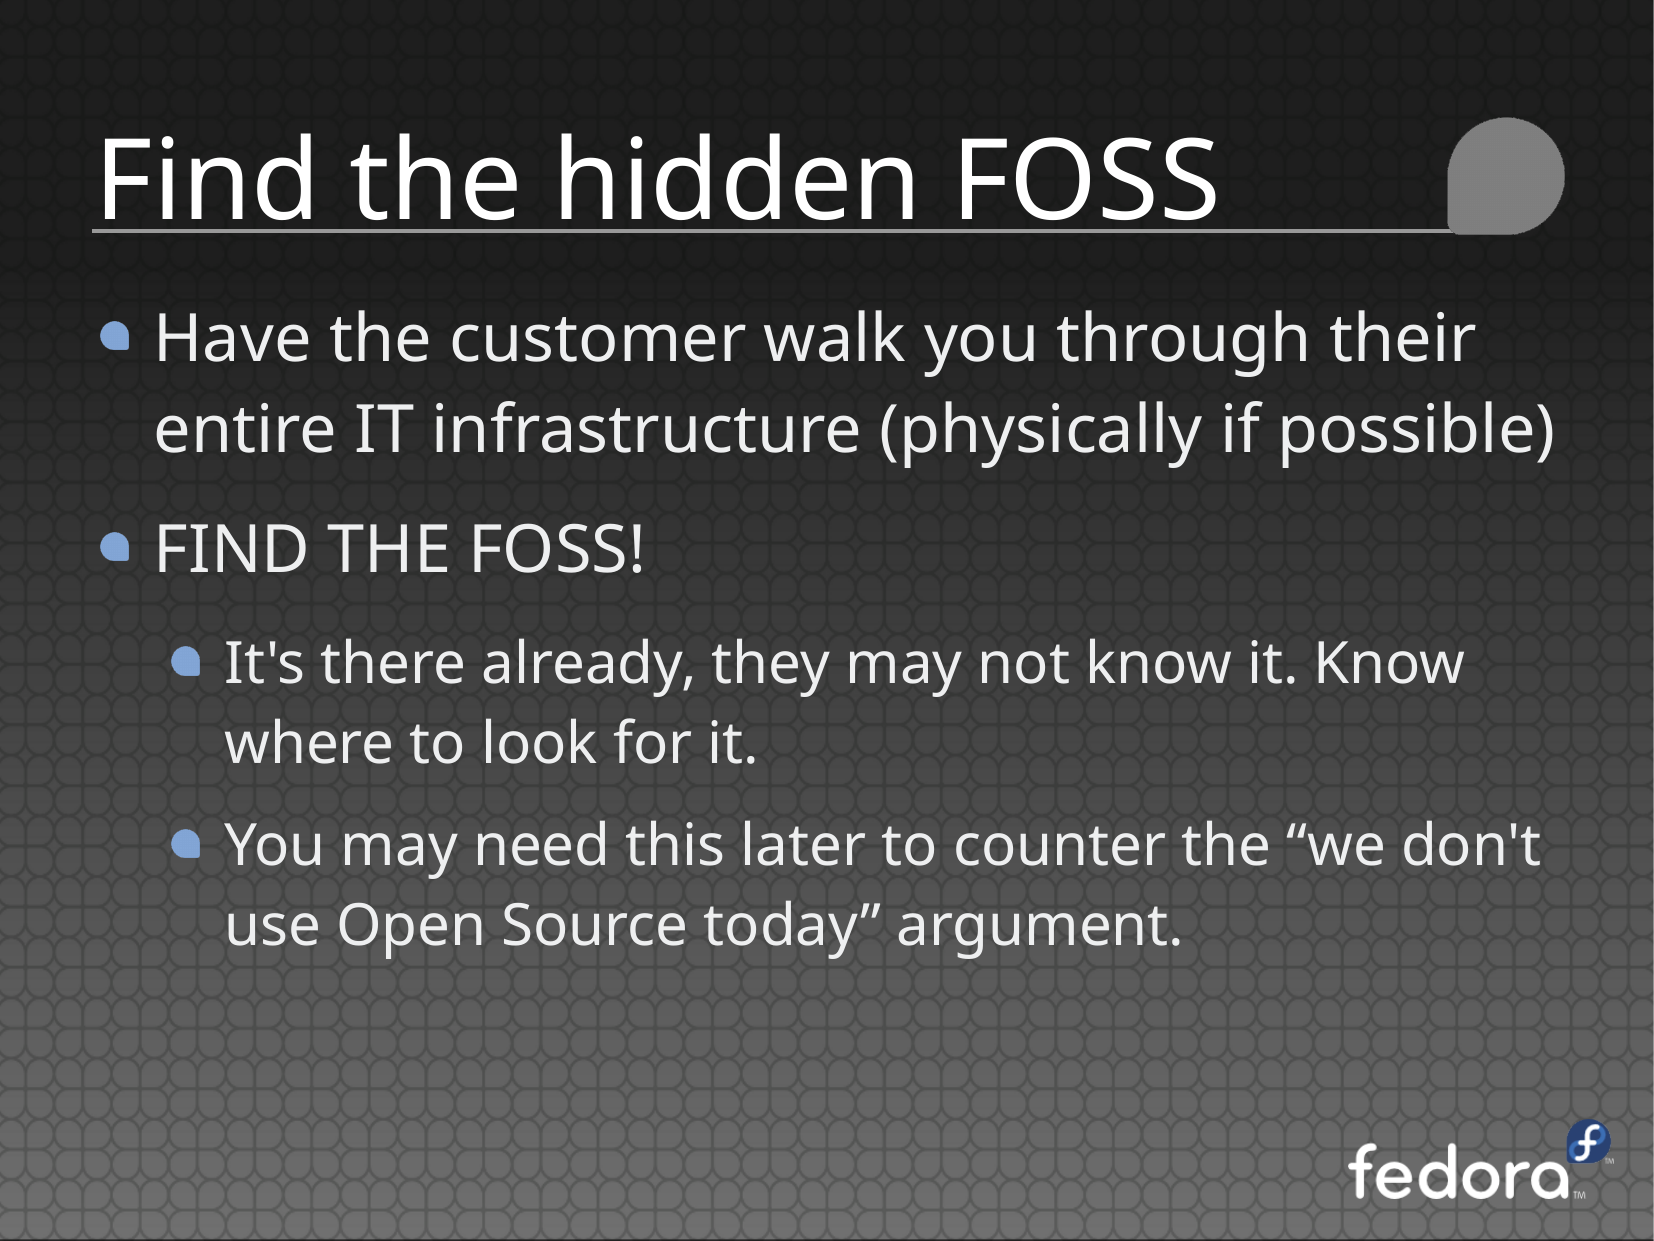

Find the hidden FOSS
# Have the customer walk you through their entire IT infrastructure (physically if possible)
FIND THE FOSS!
It's there already, they may not know it. Know where to look for it.
You may need this later to counter the “we don't use Open Source today” argument.